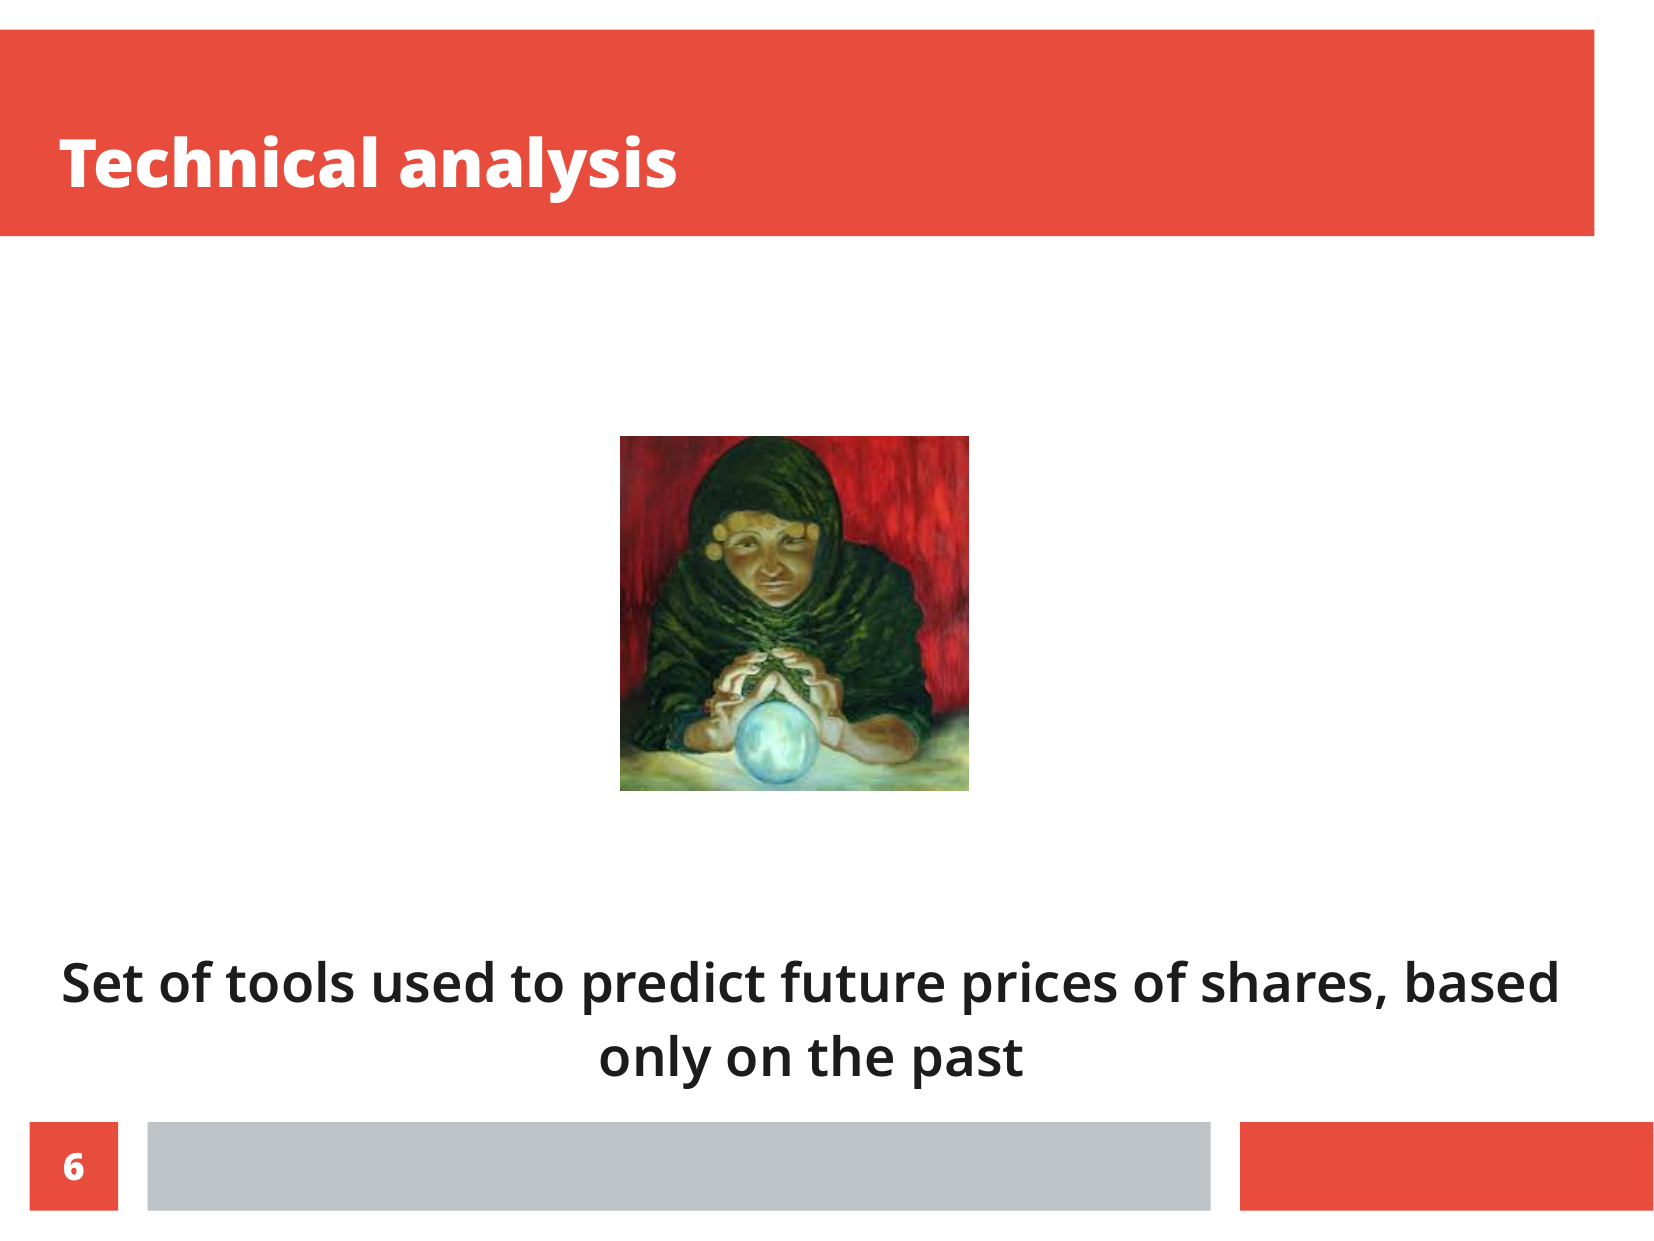

# Technical analysis
Set of tools used to predict future prices of shares, based only on the past
6